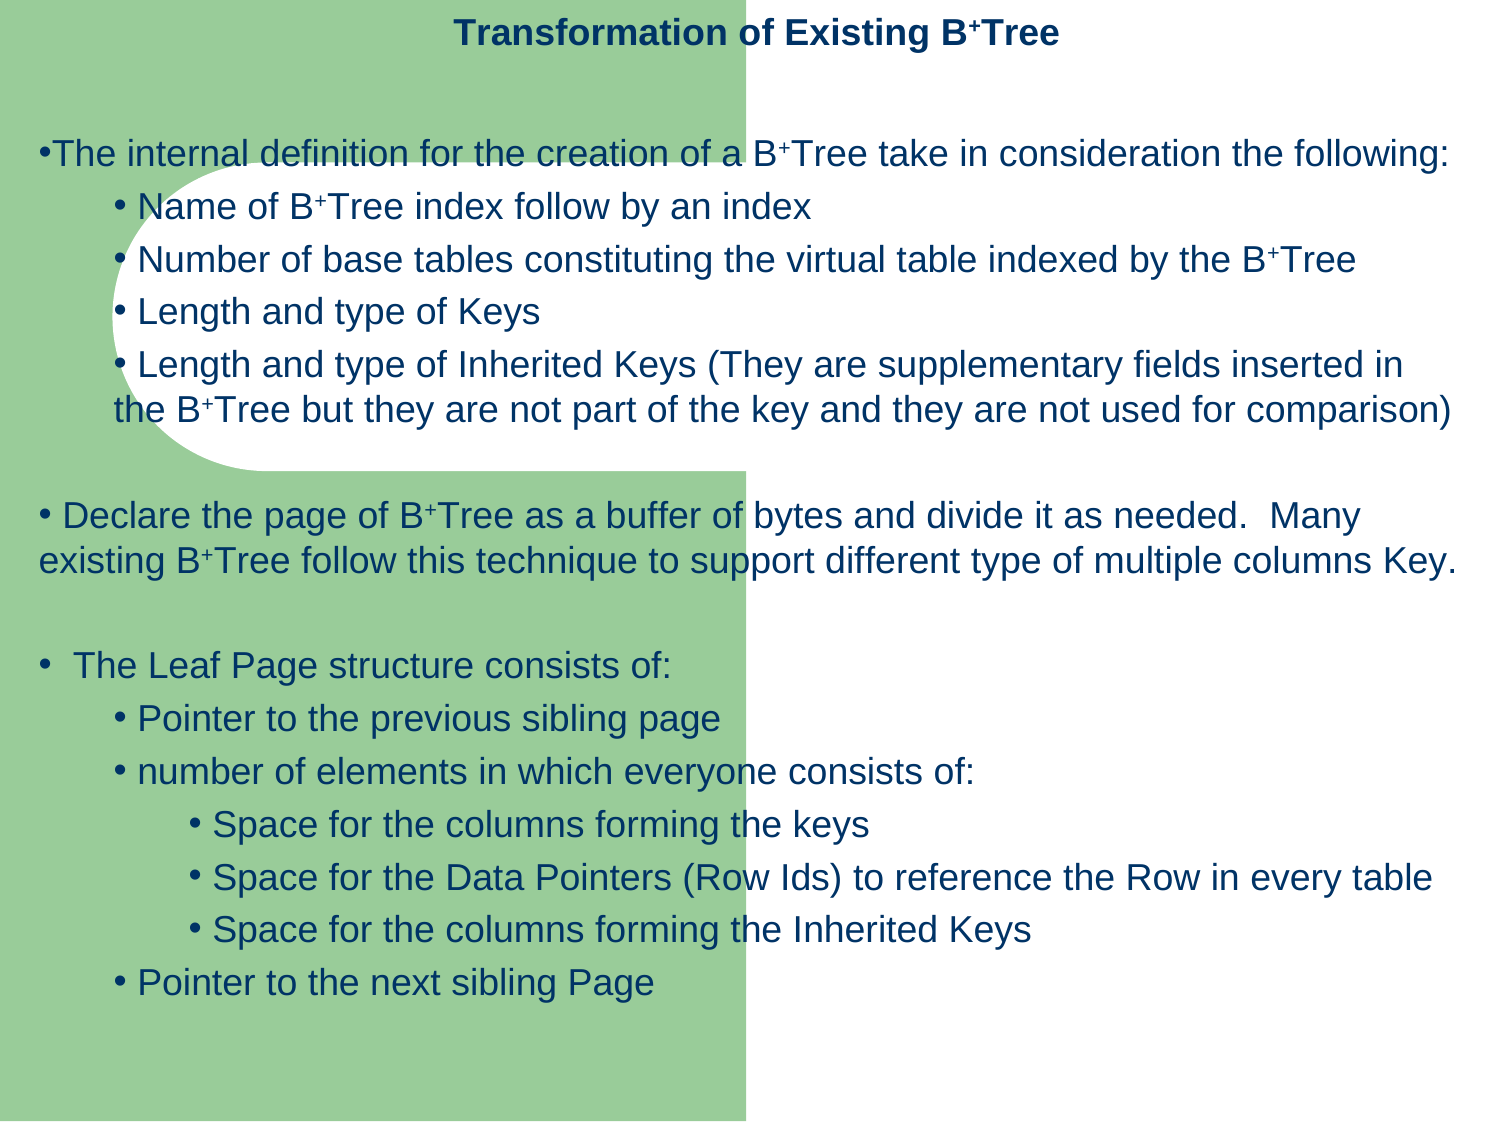

Transformation of Existing B+Tree
The internal definition for the creation of a B+Tree take in consideration the following:
 Name of B+Tree index follow by an index
 Number of base tables constituting the virtual table indexed by the B+Tree
 Length and type of Keys
 Length and type of Inherited Keys (They are supplementary fields inserted in the B+Tree but they are not part of the key and they are not used for comparison)
 Declare the page of B+Tree as a buffer of bytes and divide it as needed. Many existing B+Tree follow this technique to support different type of multiple columns Key.
 The Leaf Page structure consists of:
 Pointer to the previous sibling page
 number of elements in which everyone consists of:
 Space for the columns forming the keys
 Space for the Data Pointers (Row Ids) to reference the Row in every table
 Space for the columns forming the Inherited Keys
 Pointer to the next sibling Page